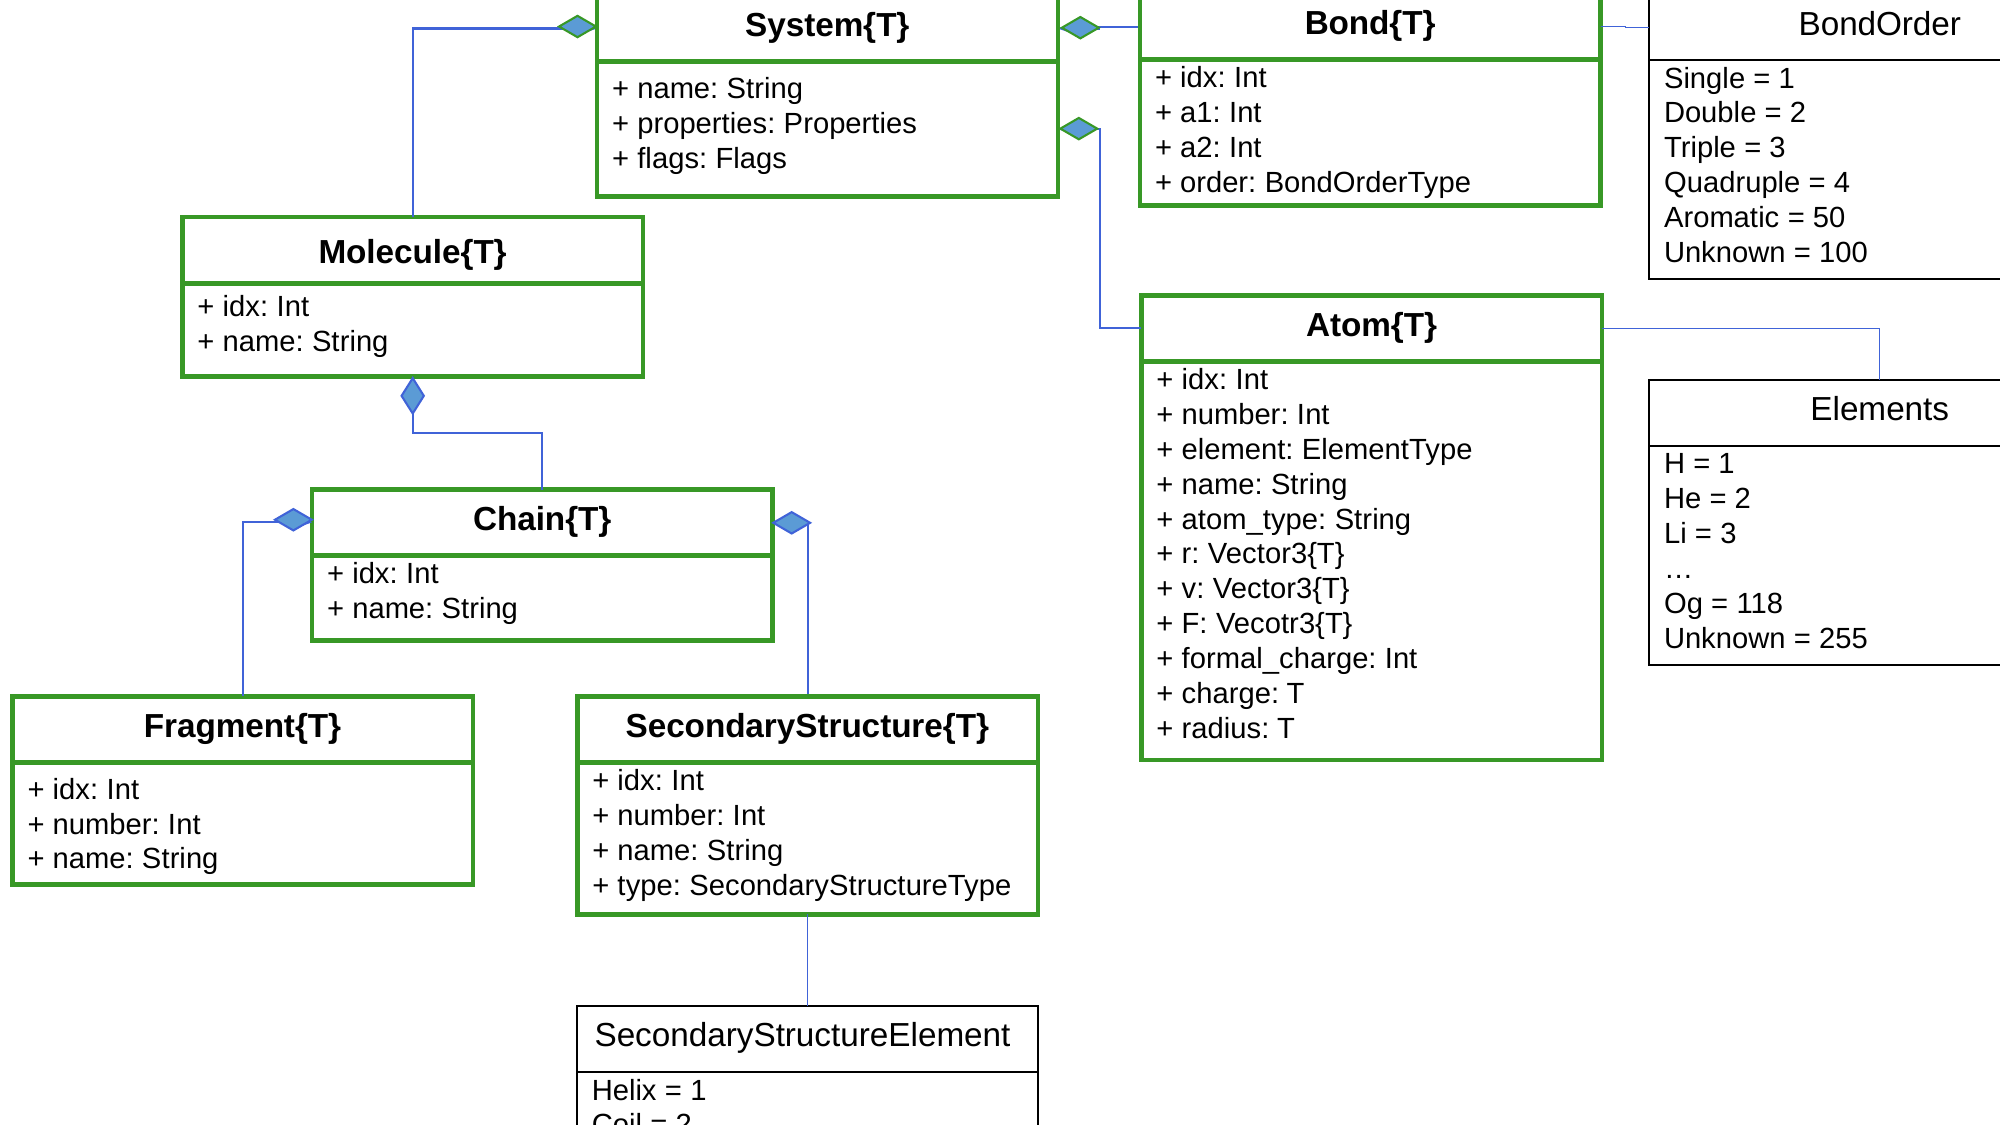

Bond{T}
+ idx: Int
+ a1: Int
+ a2: Int
+ order: BondOrderType
BondOrder
Single = 1
Double = 2
Triple = 3
Quadruple = 4
Aromatic = 50
Unknown = 100
System{T}
+ name: String
+ properties: Properties
+ flags: Flags
Molecule{T}
+ idx: Int
+ name: String
Atom{T}
+ idx: Int
+ number: Int
+ element: ElementType
+ name: String
+ atom_type: String
+ r: Vector3{T}
+ v: Vector3{T}
+ F: Vecotr3{T}
+ formal_charge: Int
+ charge: T
+ radius: T
Elements
H = 1
He = 2
Li = 3
…
Og = 118
Unknown = 255
Chain{T}
+ idx: Int
+ name: String
Fragment{T}
+ idx: Int
+ number: Int
+ name: String
SecondaryStructure{T}
+ idx: Int
+ number: Int
+ name: String
+ type: SecondaryStructureType
SecondaryStructureElement
Helix = 1
Coil = 2
Strand = 3
Turn = 4
Unknown = 5